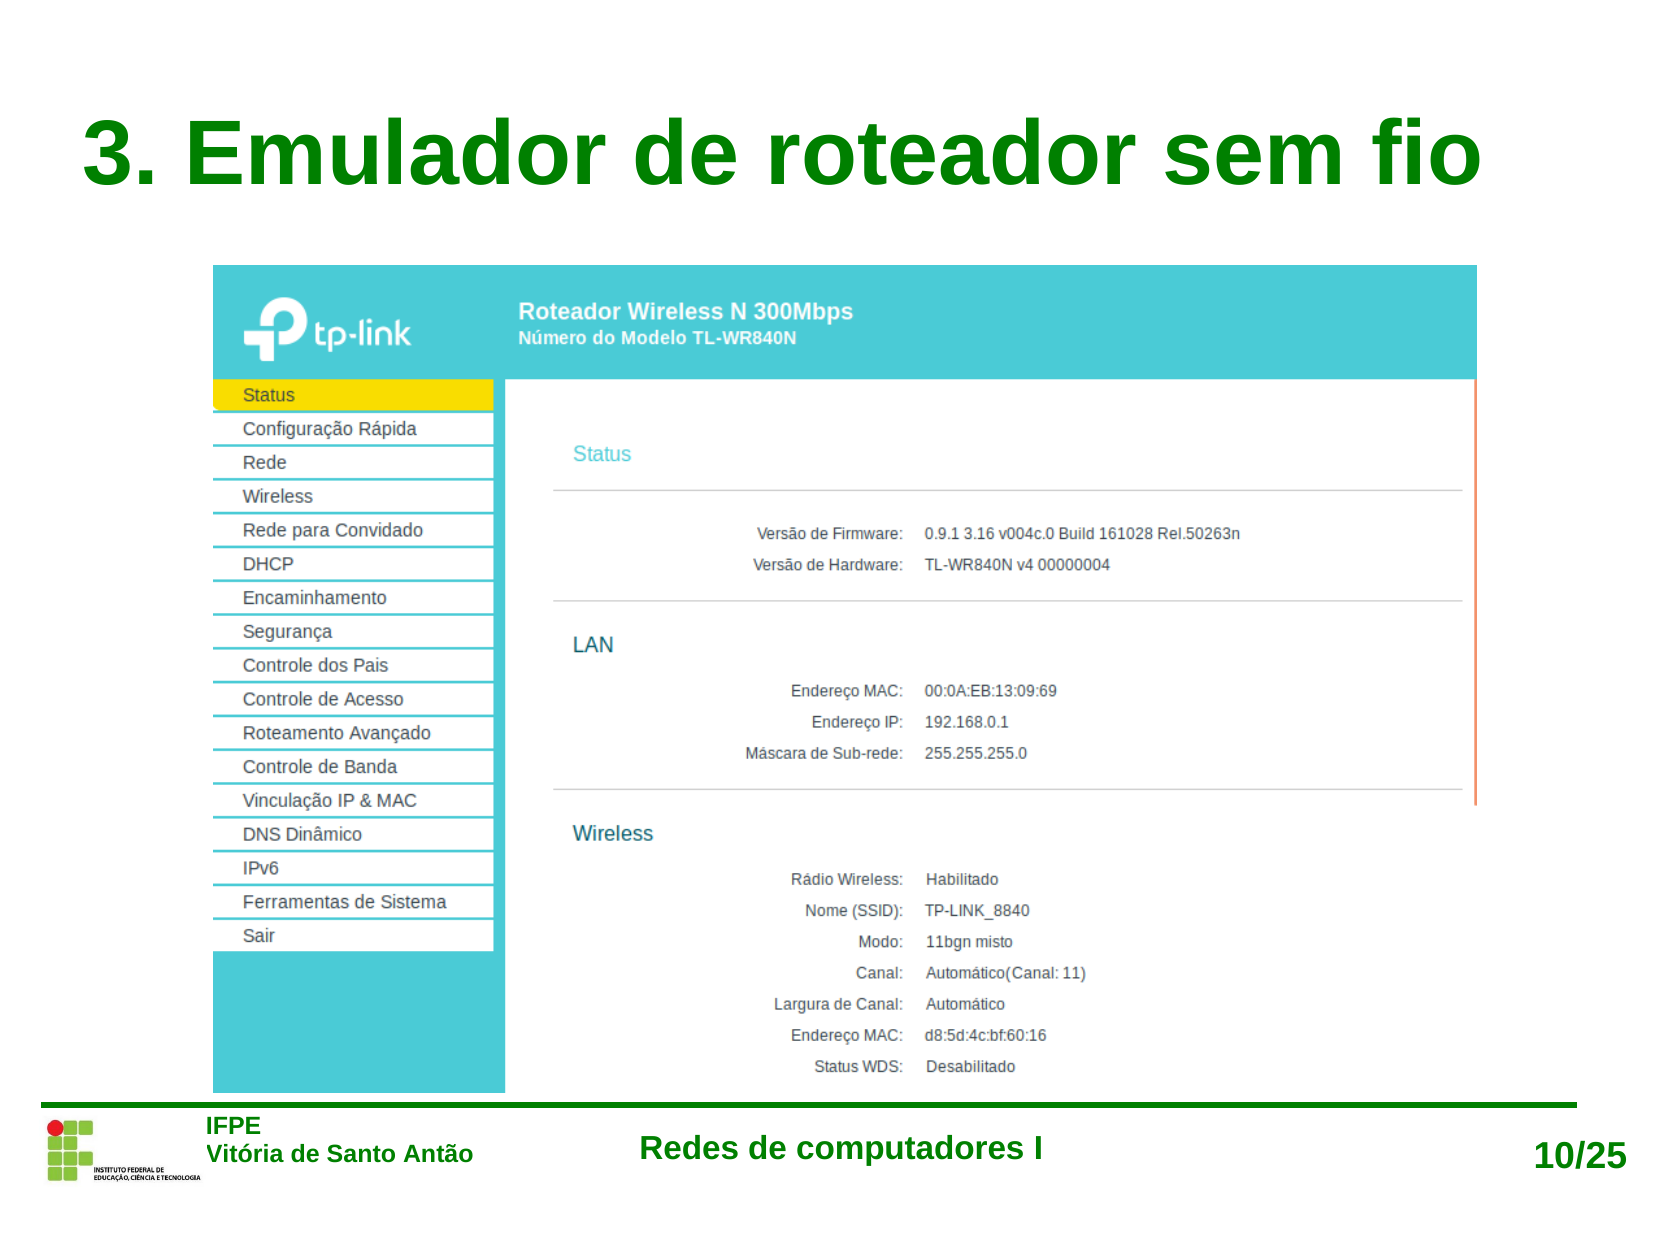

# 3. Emulador de roteador sem fio